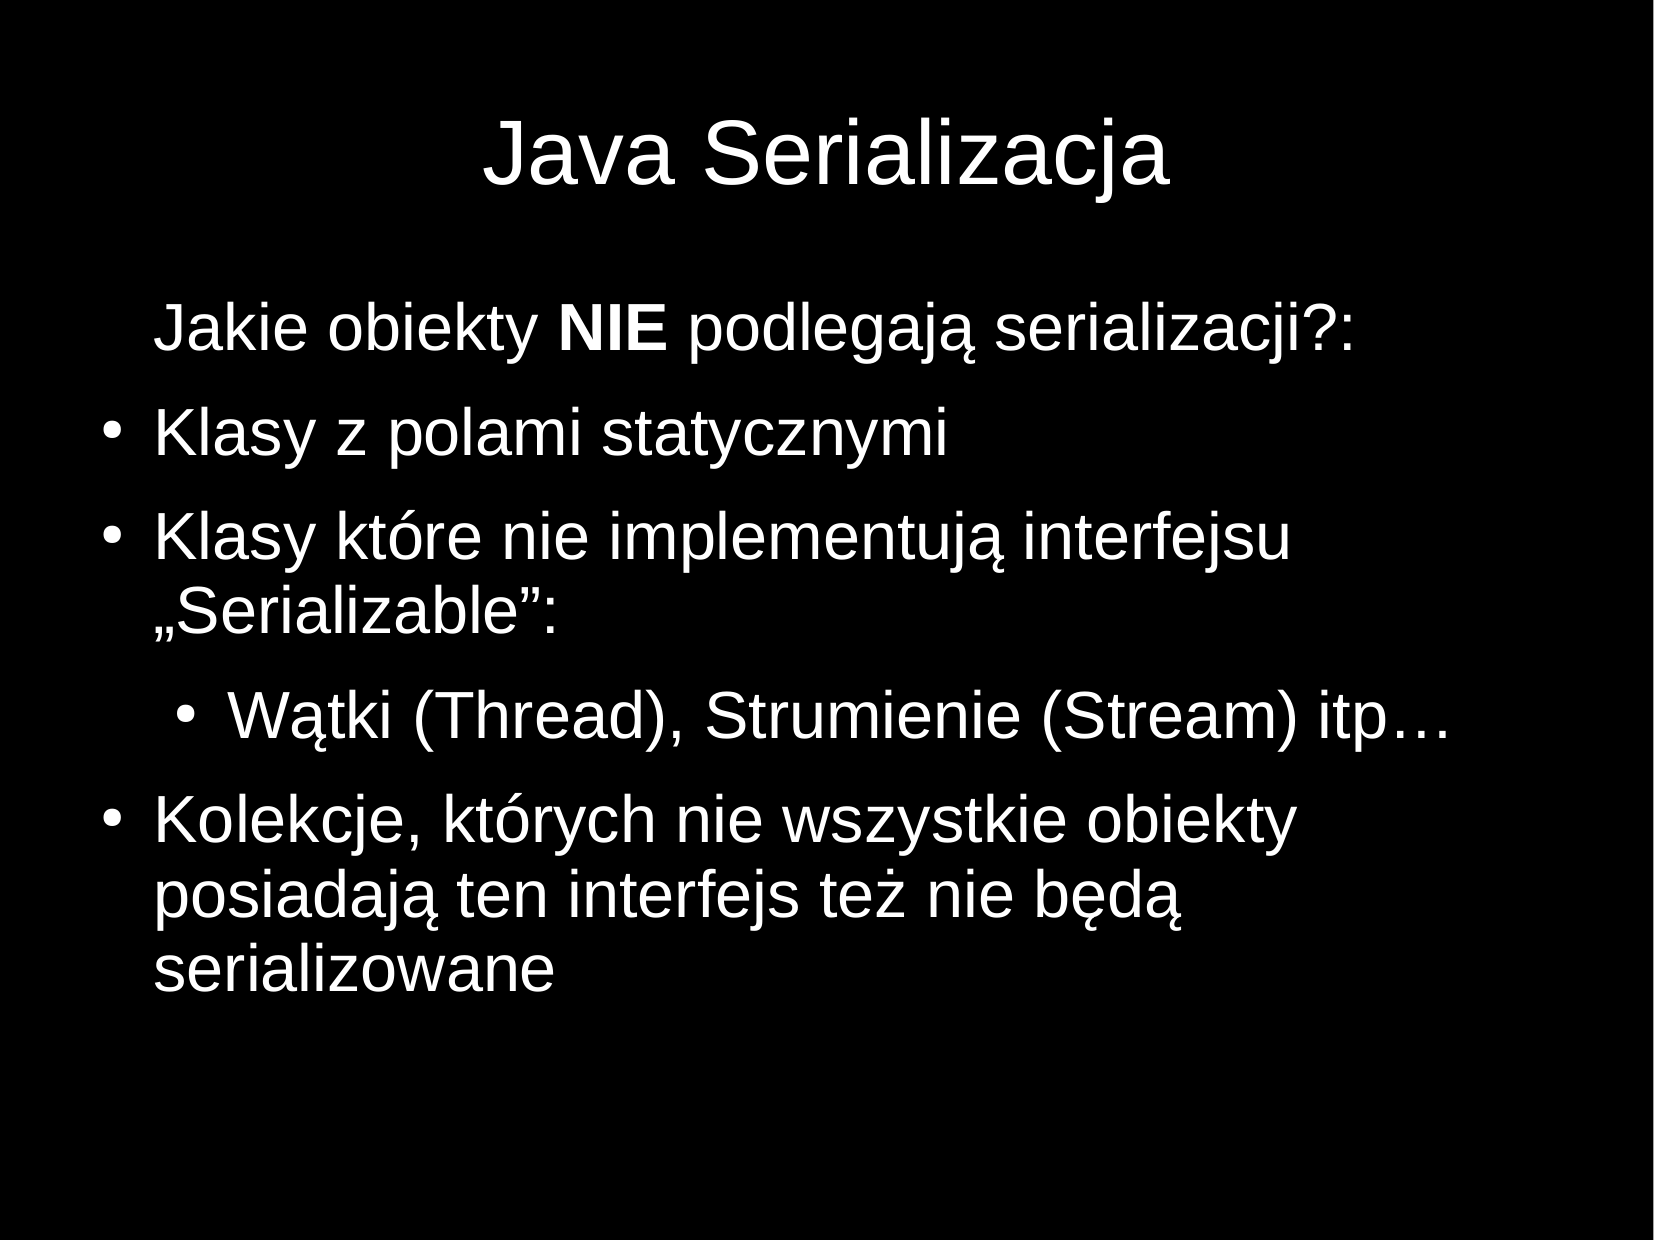

# Java Serializacja
Jakie obiekty NIE podlegają serializacji?:
Klasy z polami statycznymi
Klasy które nie implementują interfejsu „Serializable”:
Wątki (Thread), Strumienie (Stream) itp…
Kolekcje, których nie wszystkie obiekty posiadają ten interfejs też nie będą serializowane